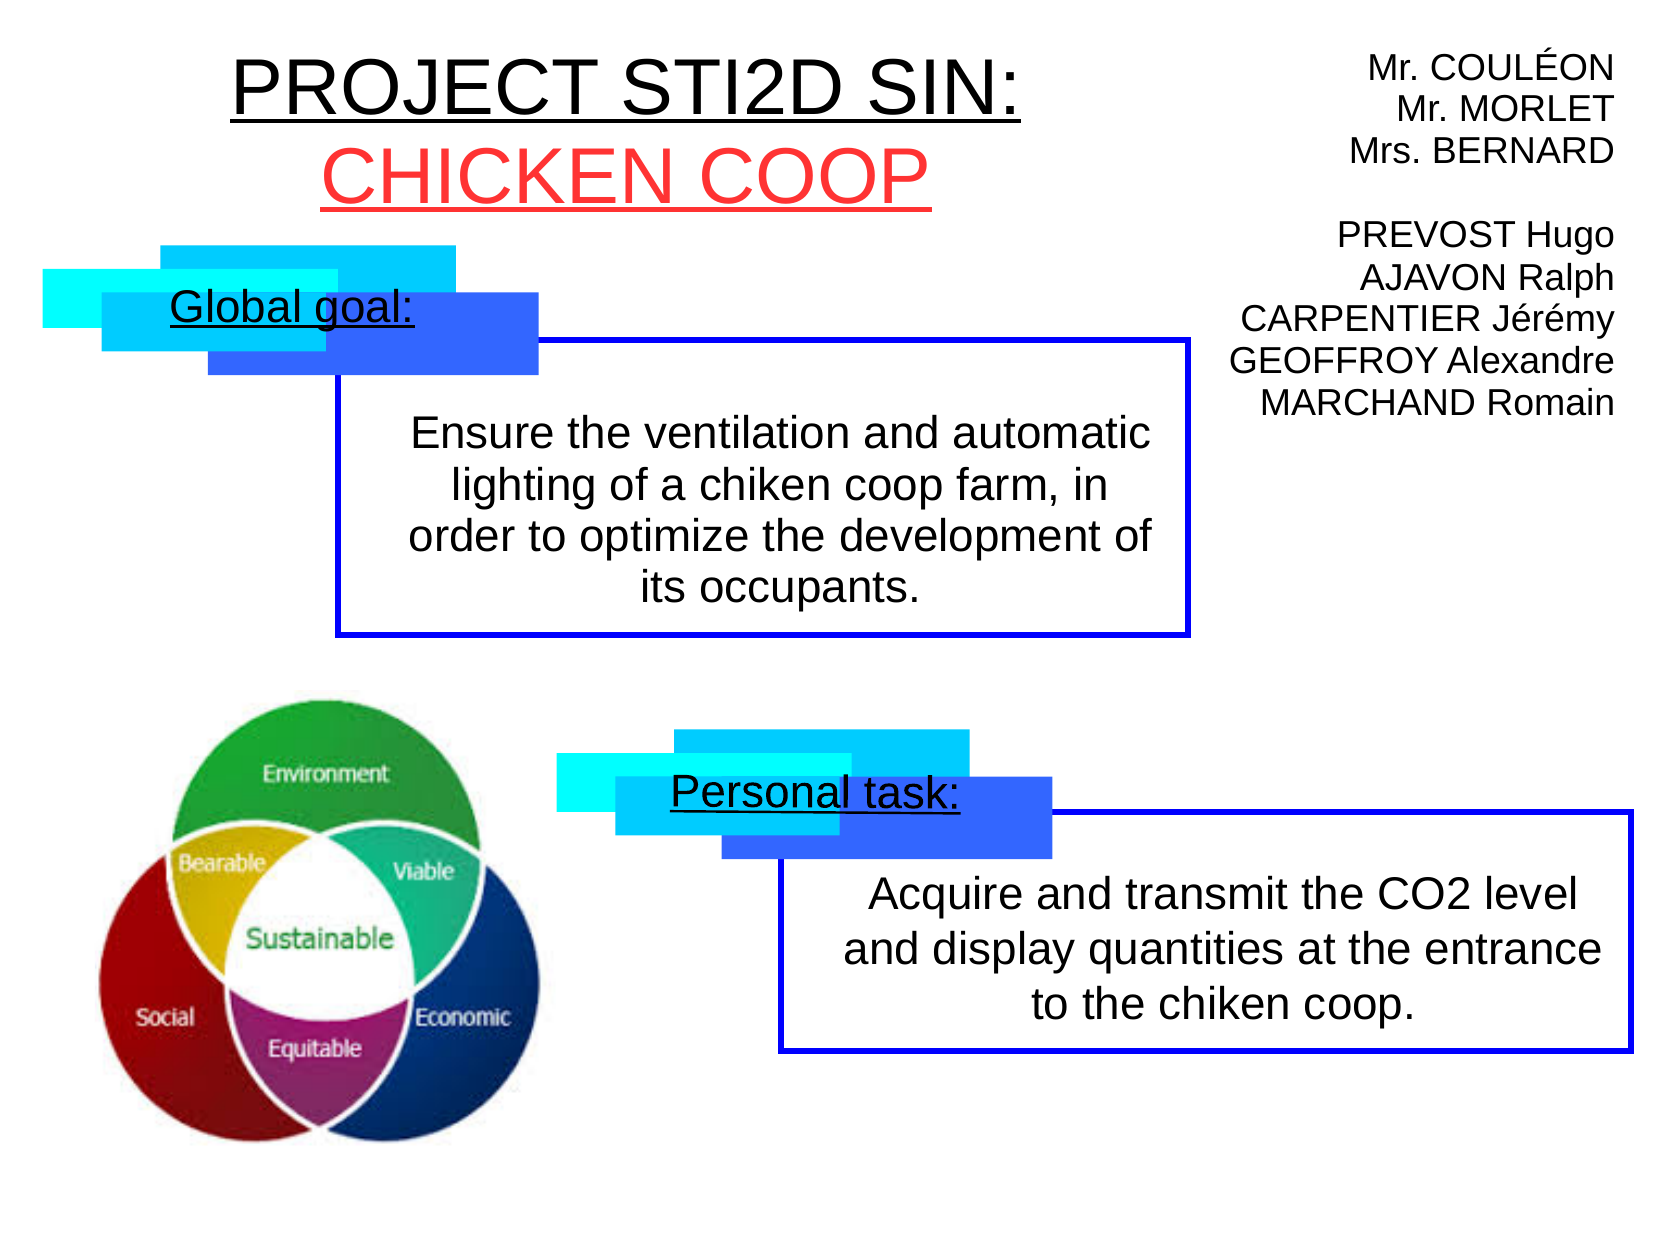

PROJECT STI2D SIN:
CHICKEN COOP
Mr. COULÉON
Mr. MORLET
Mrs. BERNARD
PREVOST Hugo
AJAVON Ralph
CARPENTIER Jérémy
GEOFFROY Alexandre
MARCHAND Romain
Global goal:
Ensure the ventilation and automatic lighting of a chiken coop farm, in order to optimize the development of its occupants.
Personal task:
Acquire and transmit the CO2 level
and display quantities at the entrance to the chiken coop.